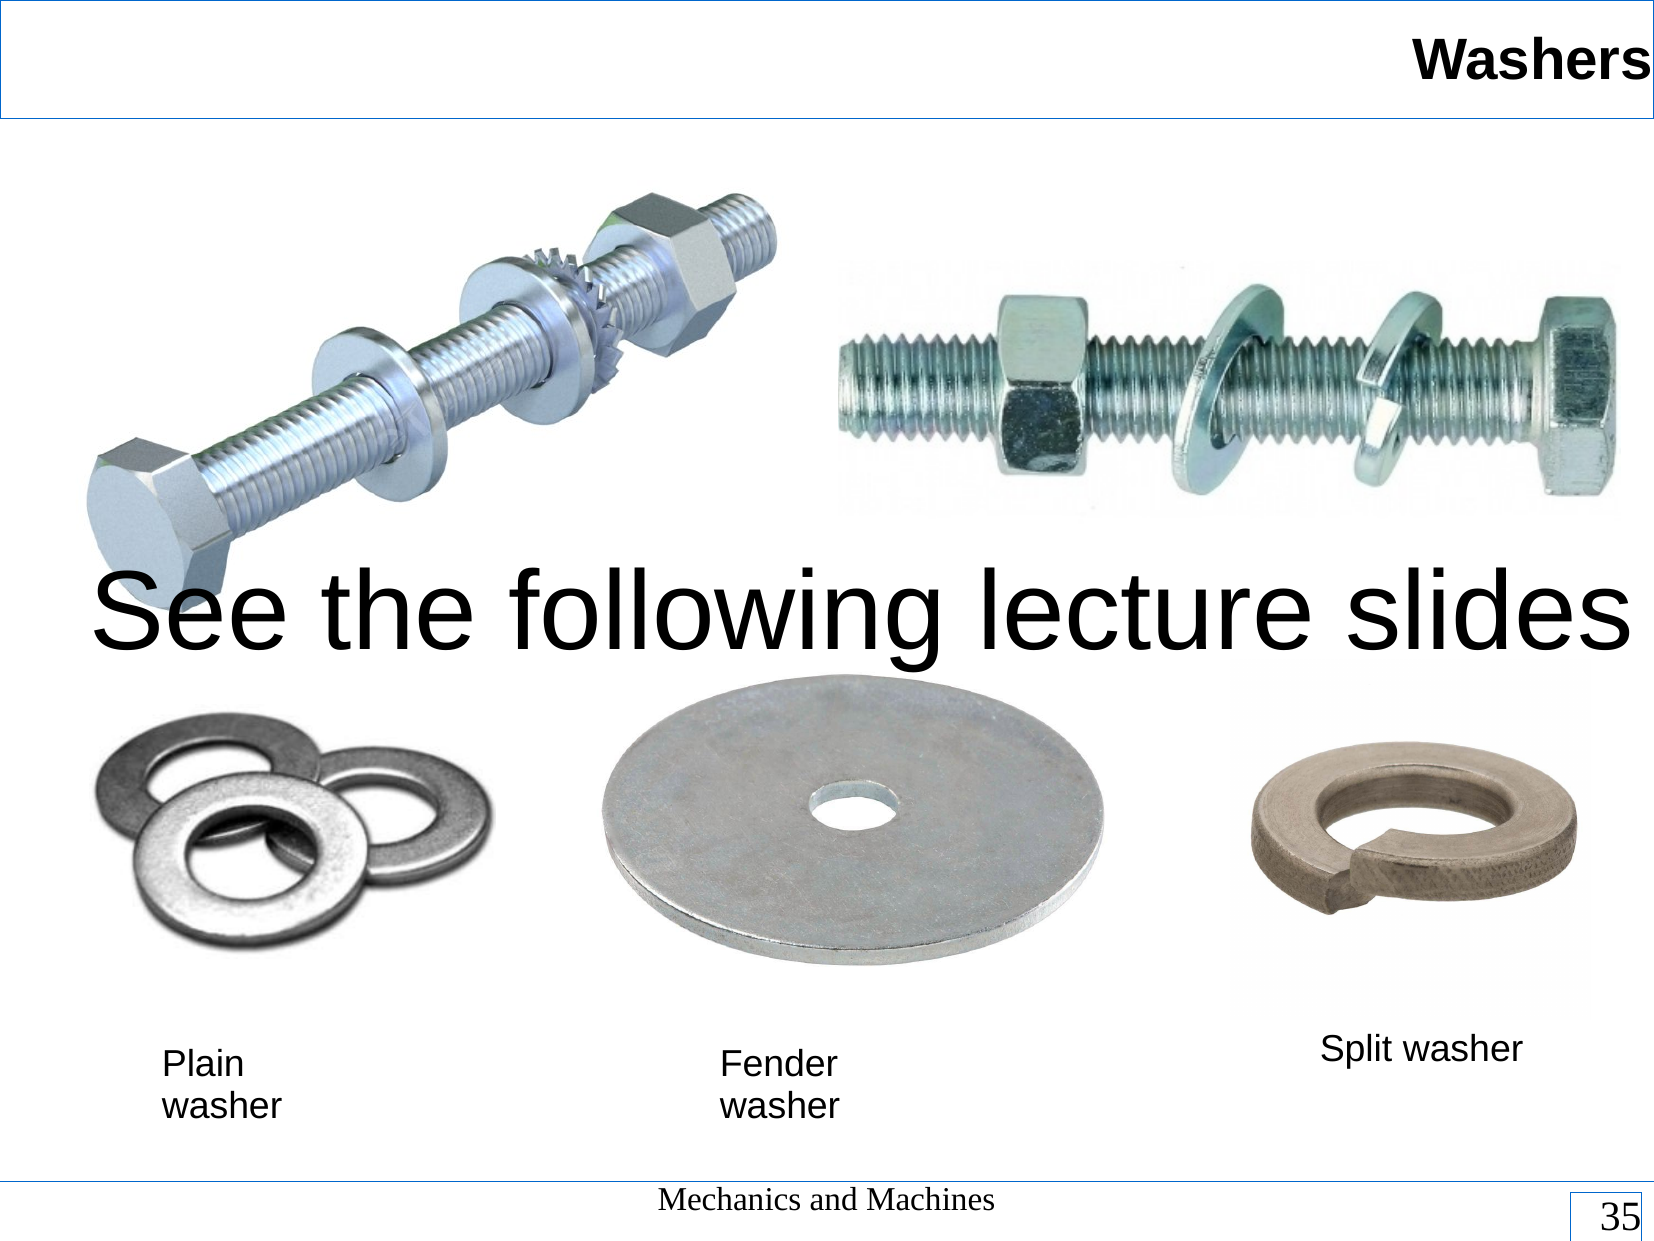

# Washers
See the following lecture slides
Split washer
Fender washer
Plain washer
Mechanics and Machines
35